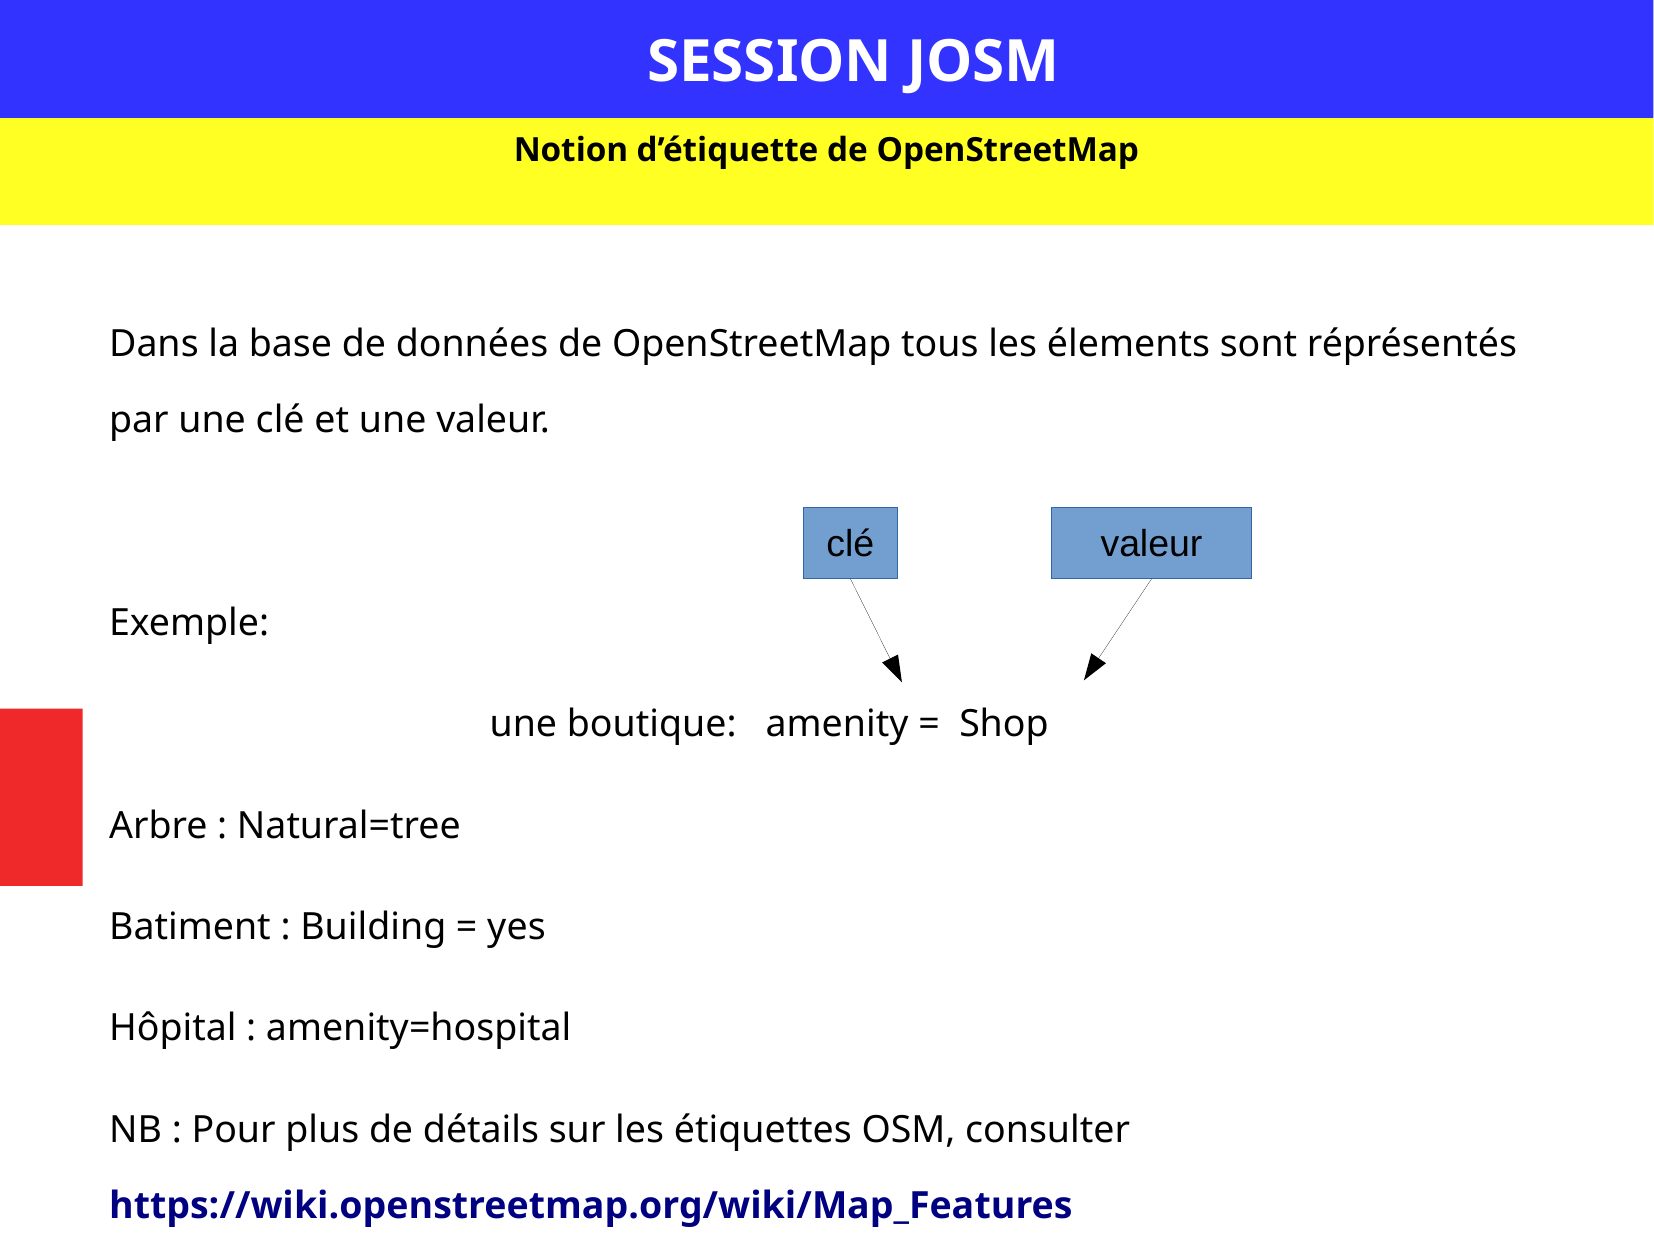

# SESSION JOSM
Notion d’étiquette de OpenStreetMap
Dans la base de données de OpenStreetMap tous les élements sont réprésentés par une clé et une valeur.
Exemple:
 une boutique: amenity = Shop
Arbre : Natural=tree
Batiment : Building = yes
Hôpital : amenity=hospital
NB : Pour plus de détails sur les étiquettes OSM, consulter https://wiki.openstreetmap.org/wiki/Map_Features
clé
valeur